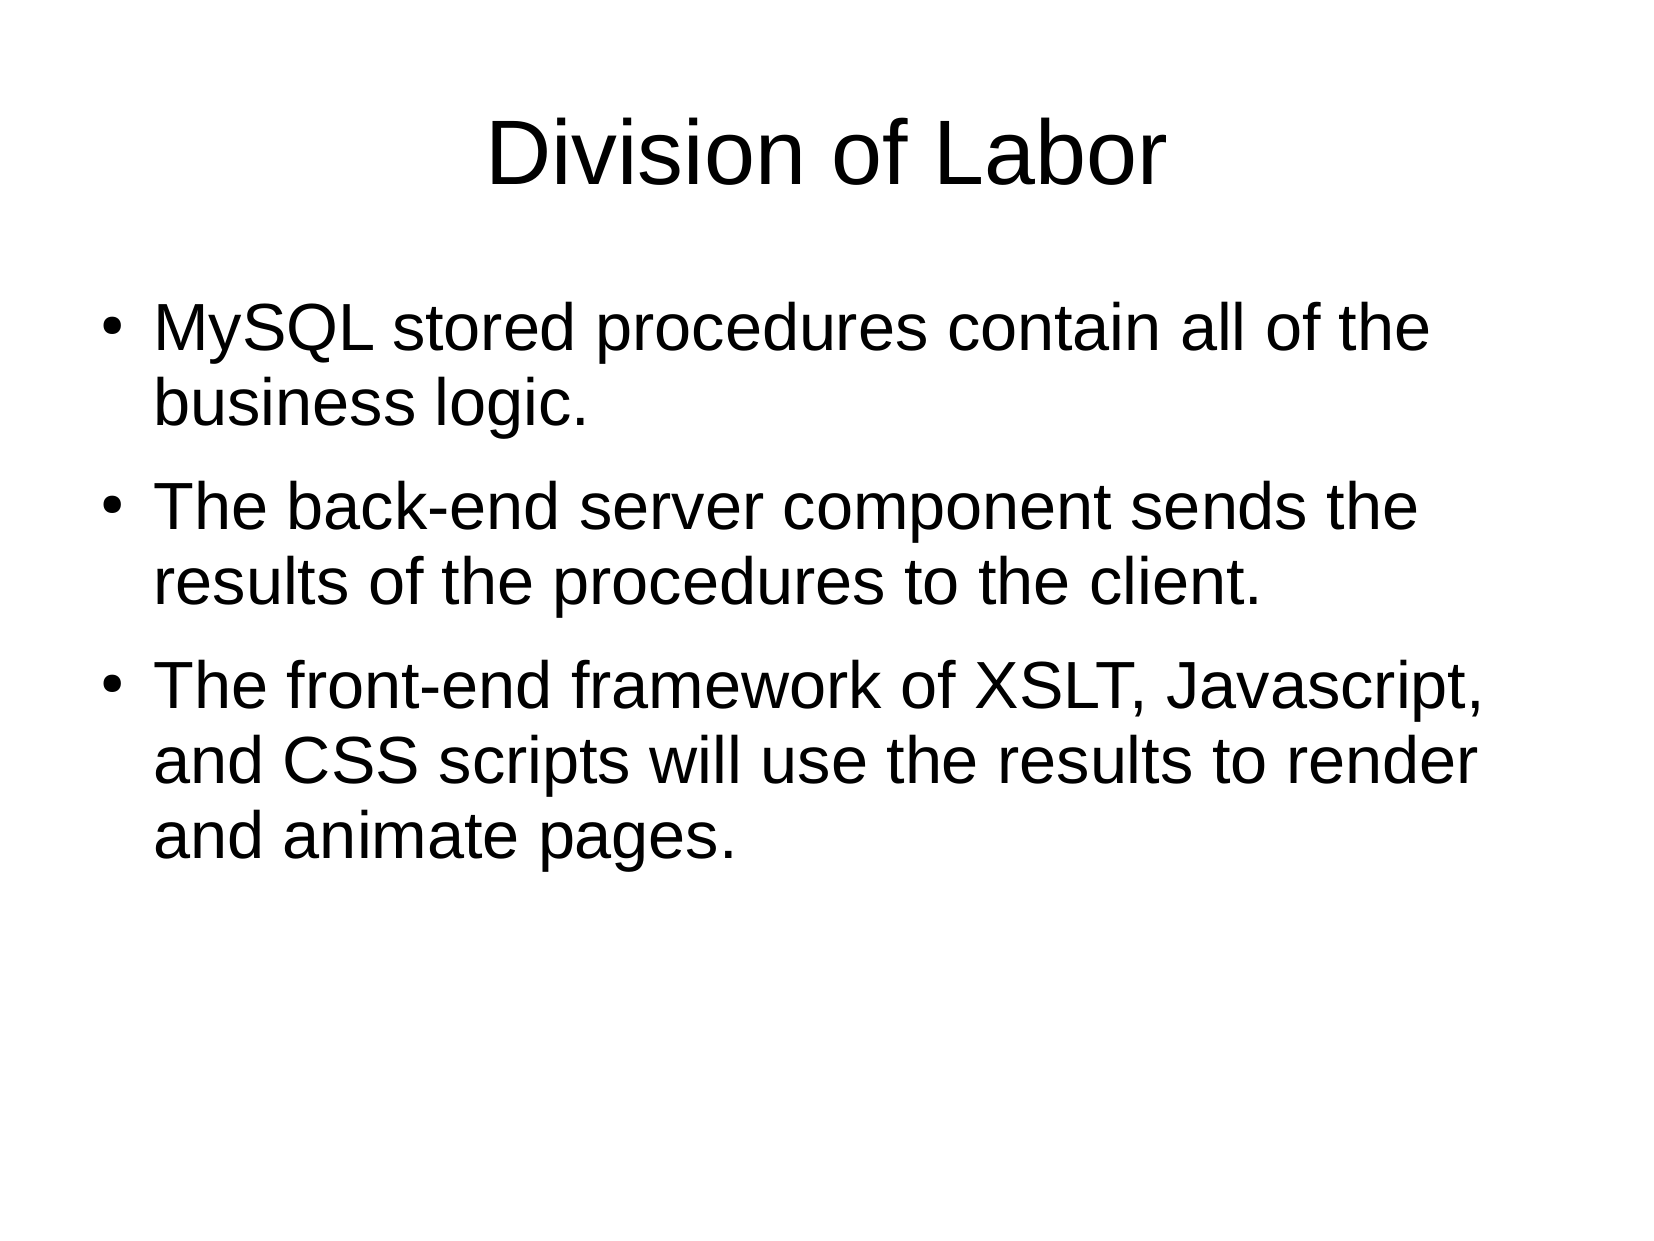

# Division of Labor
MySQL stored procedures contain all of the business logic.
The back-end server component sends the results of the procedures to the client.
The front-end framework of XSLT, Javascript, and CSS scripts will use the results to render and animate pages.